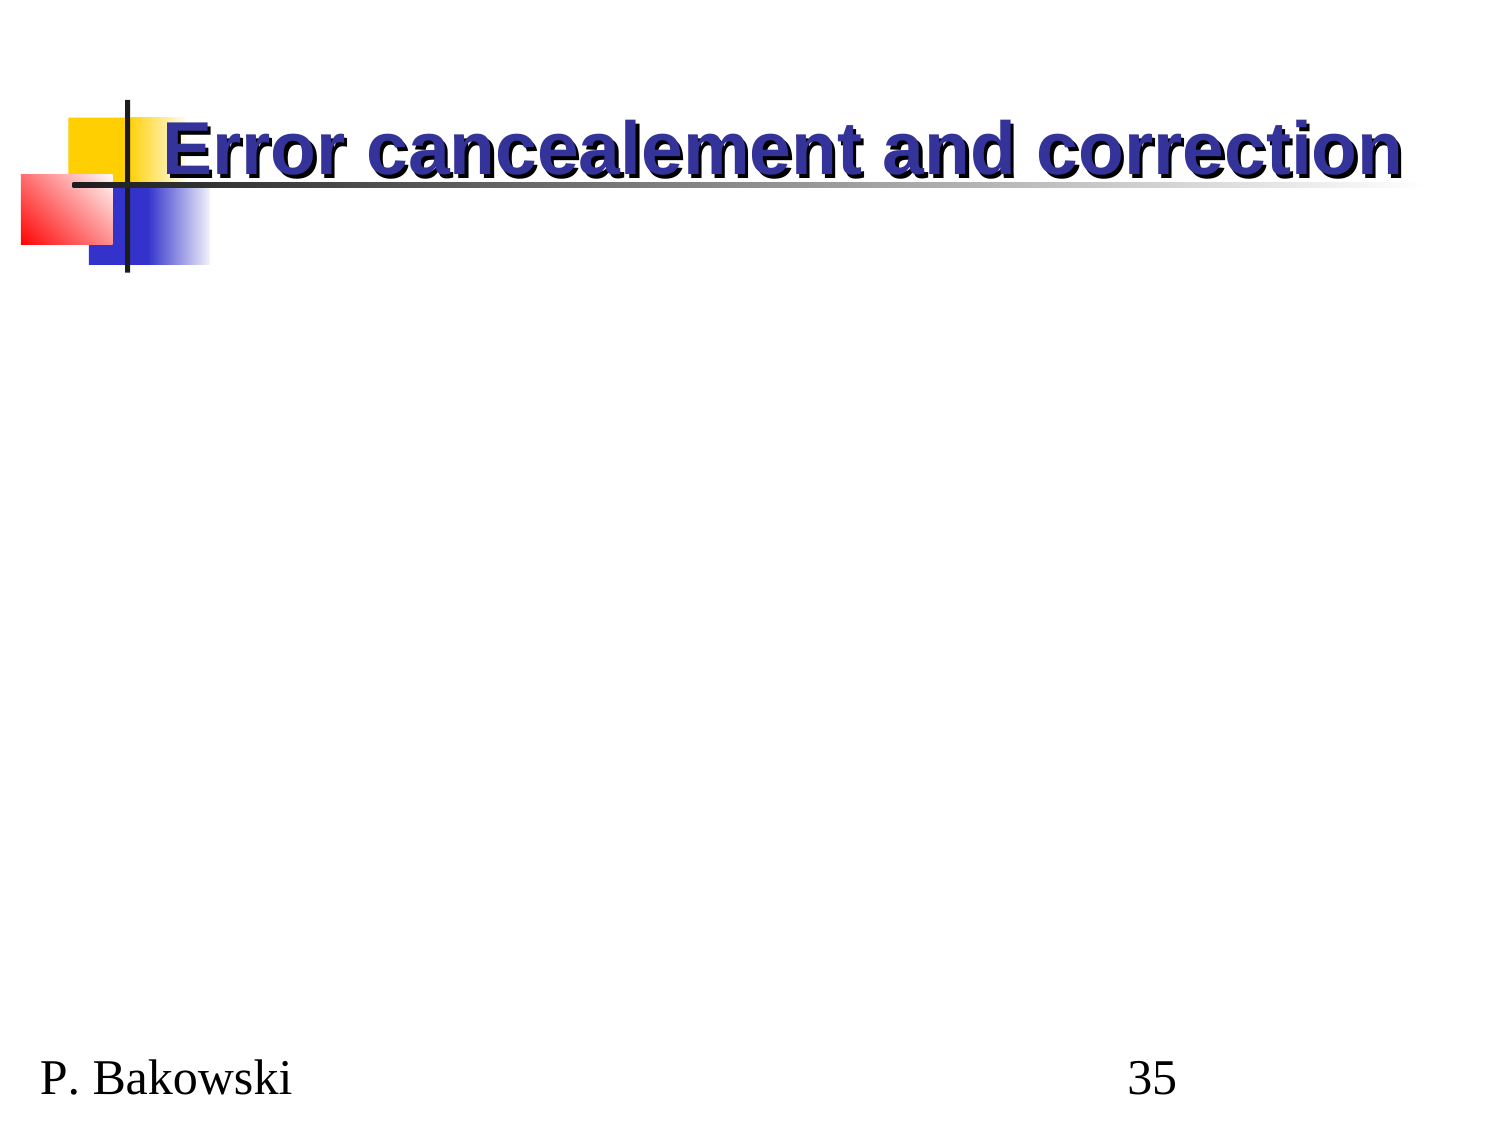

# Error cancealement and correction
P.Bakowski
35